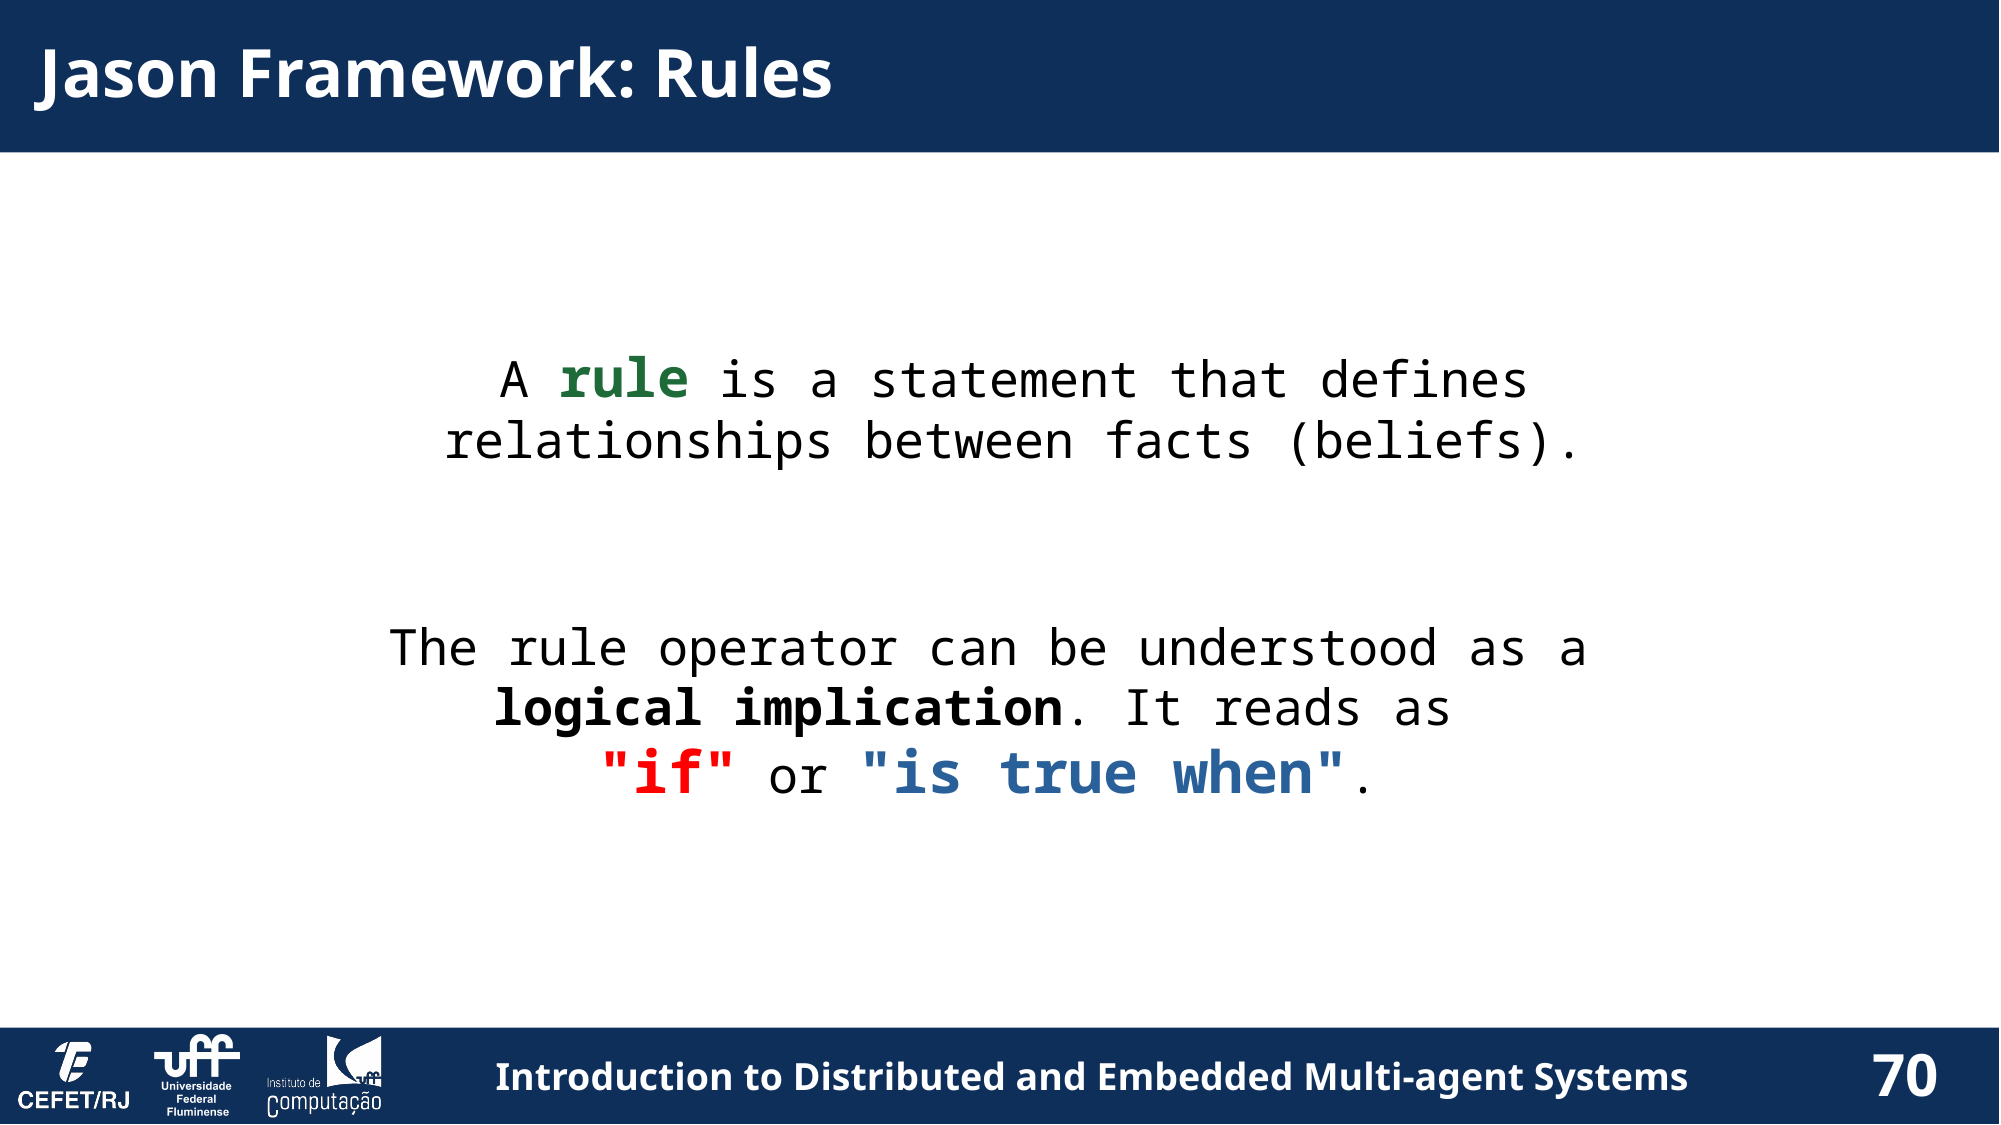

Jason Framework: Rules
A rule is a statement that defines relationships between facts (beliefs).
The rule operator can be understood as a logical implication. It reads as
"if" or "is true when".